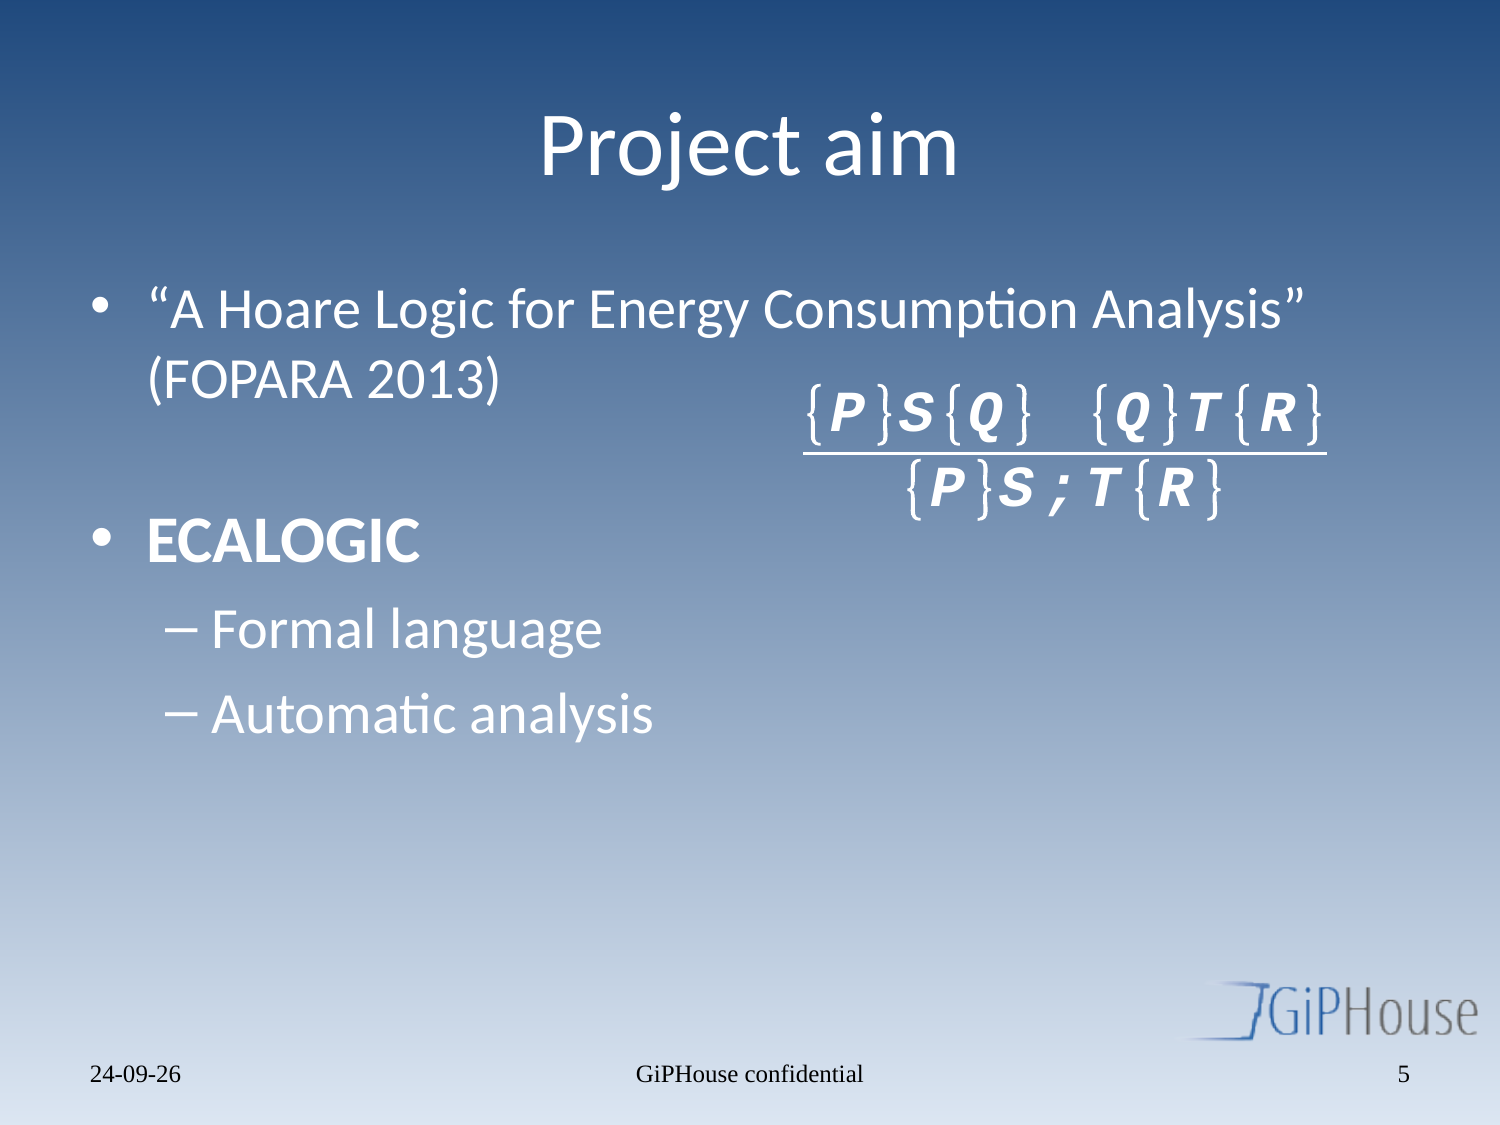

# Project aim
“A Hoare Logic for Energy Consumption Analysis”
(FOPARA 2013)
ECALOGIC
Formal language
Automatic analysis
GiPHouse confidential